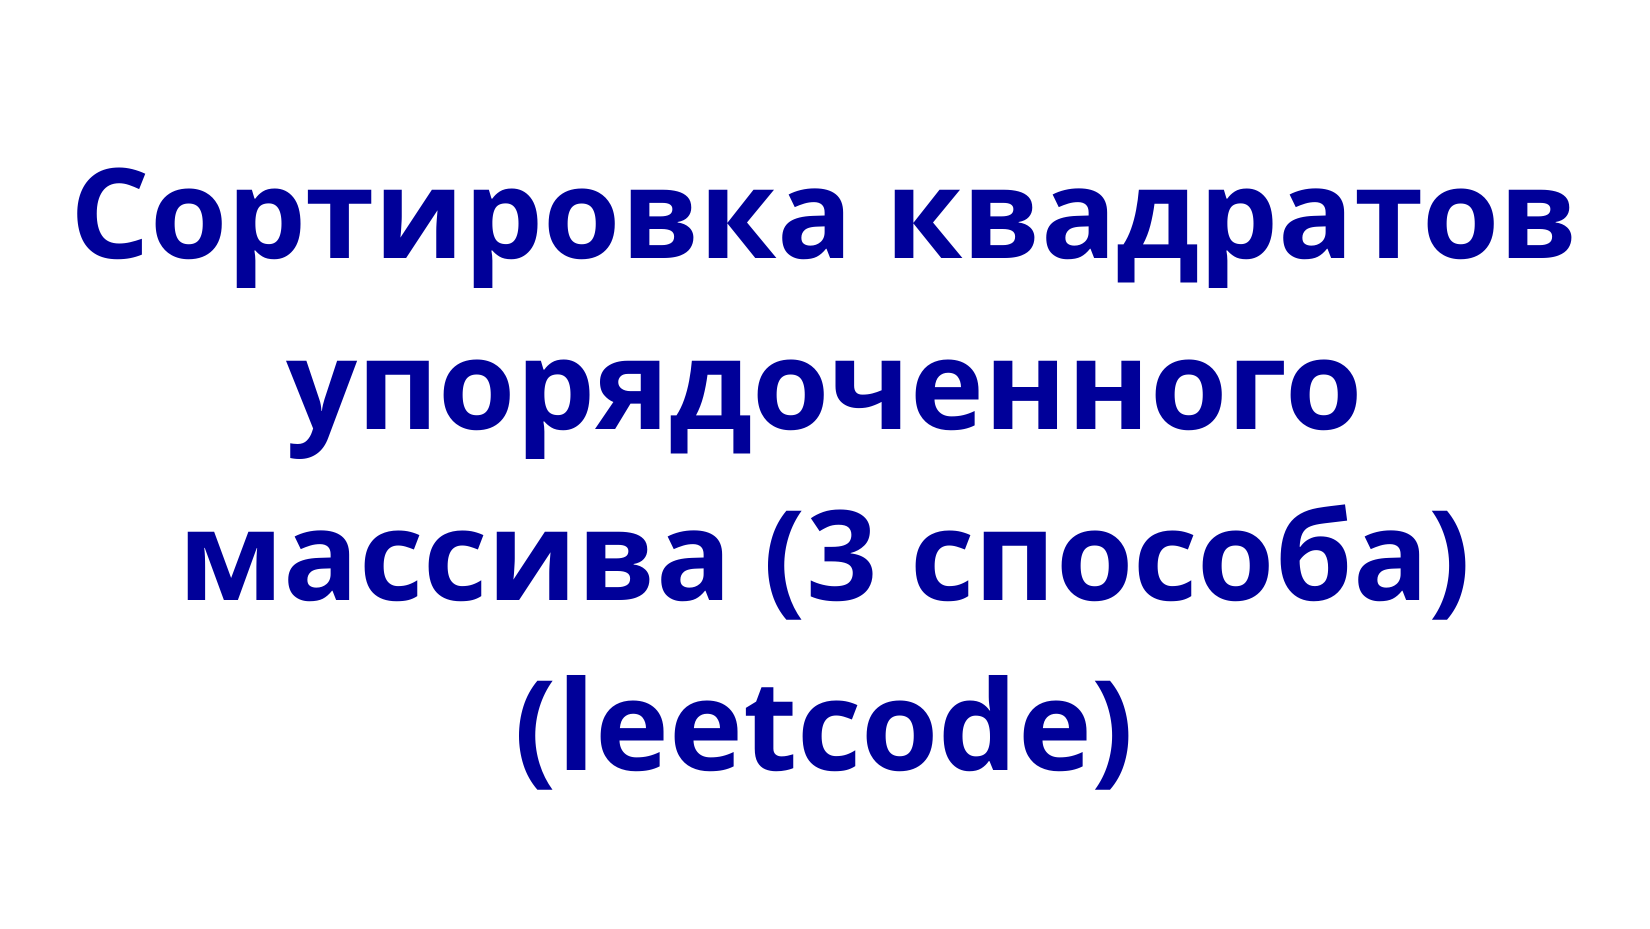

# Сортировка квадратов упорядоченного
массива (3 способа)
(leetcode)